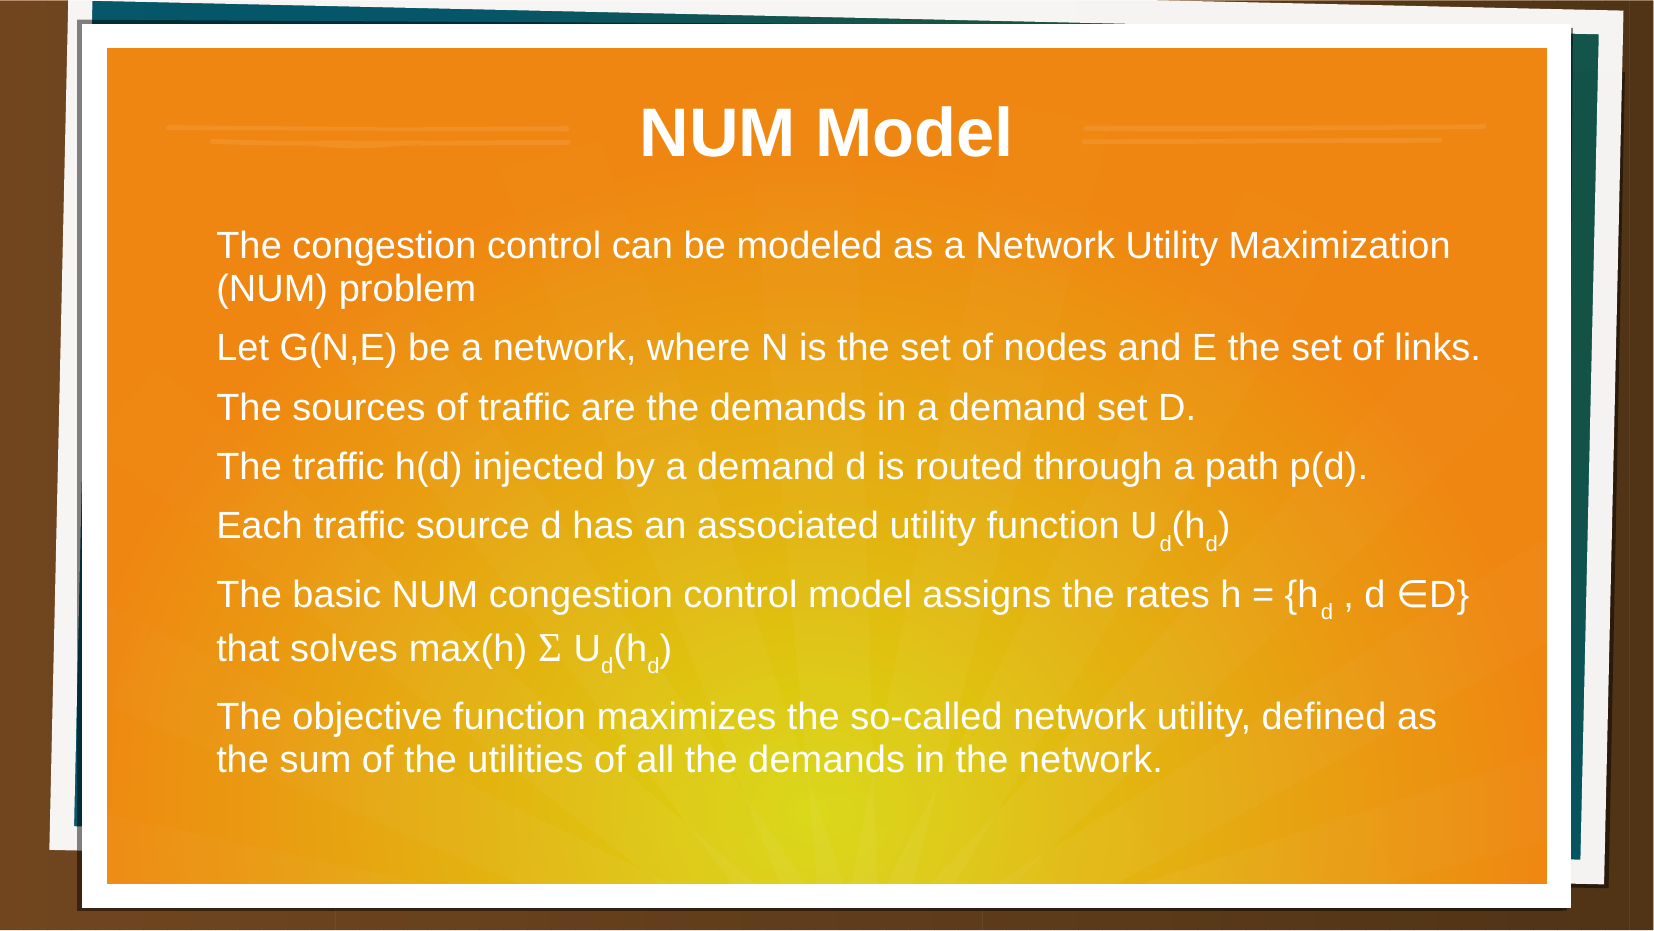

# NUM Model
The congestion control can be modeled as a Network Utility Maximization (NUM) problem
Let G(N,E) be a network, where N is the set of nodes and E the set of links.
The sources of traffic are the demands in a demand set D.
The traffic h(d) injected by a demand d is routed through a path p(d).
Each traffic source d has an associated utility function Ud(hd)
The basic NUM congestion control model assigns the rates h = {hd , d ∈D} that solves max(h) Σ Ud(hd)
The objective function maximizes the so-called network utility, defined as the sum of the utilities of all the demands in the network.